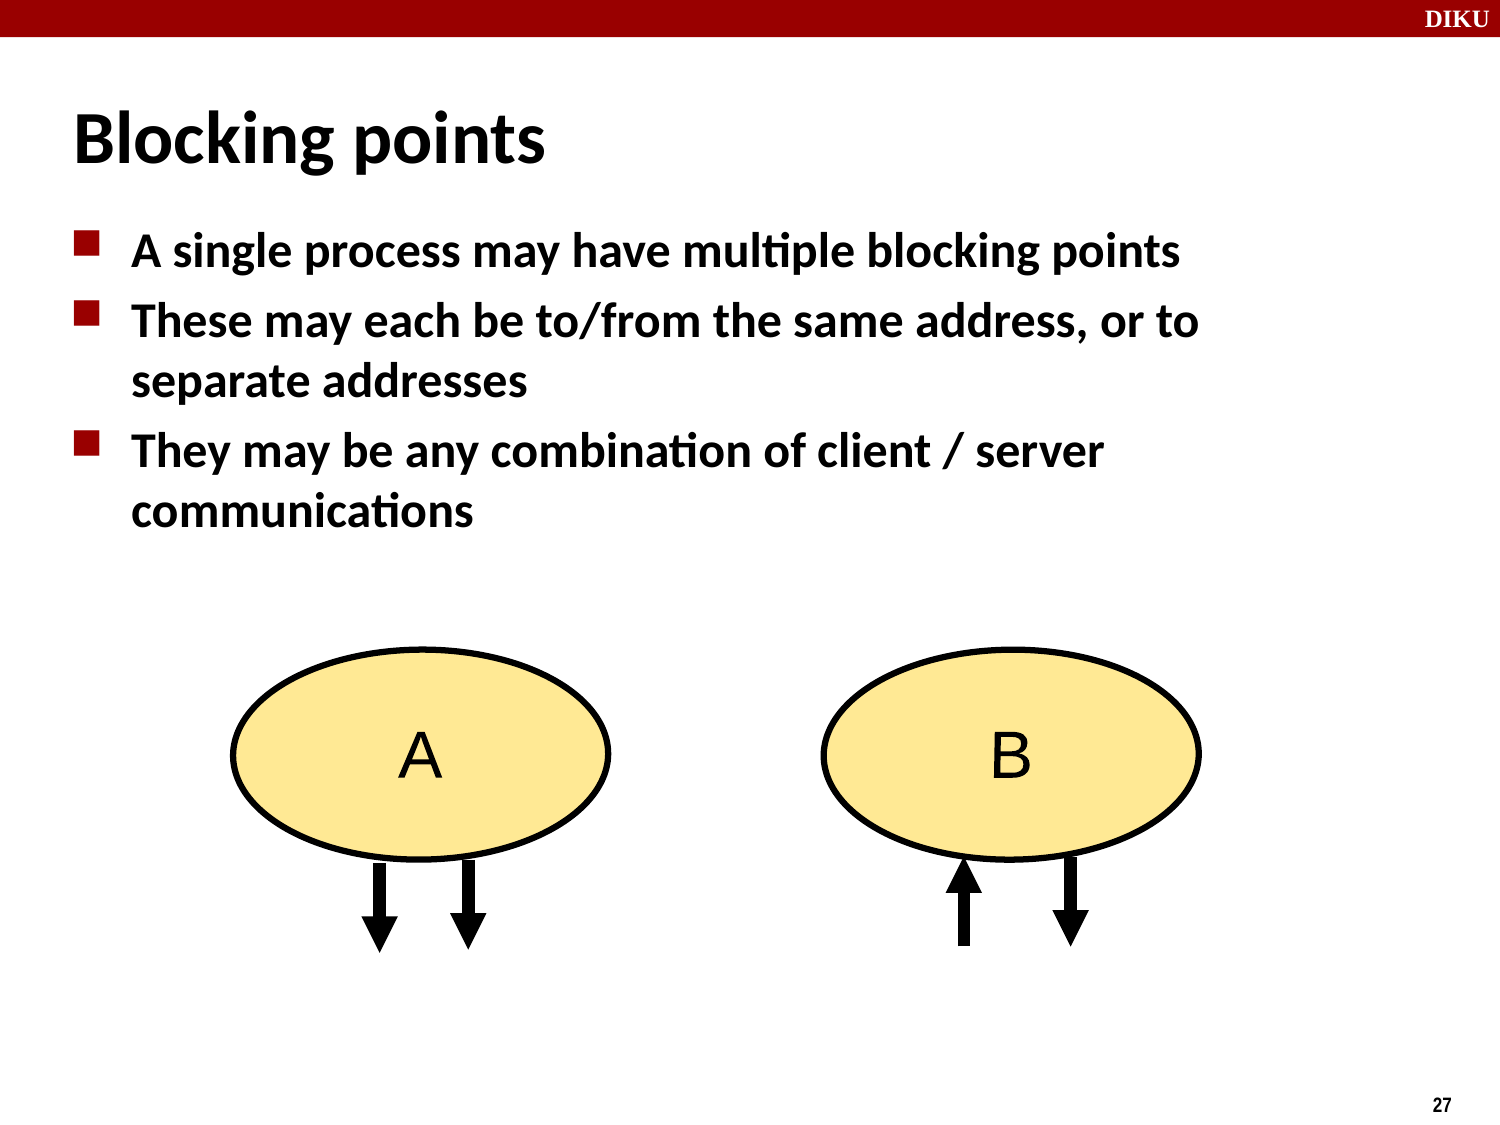

Blocking points
A single process may have multiple blocking points
These may each be to/from the same address, or to separate addresses
They may be any combination of client / server communications
A
B